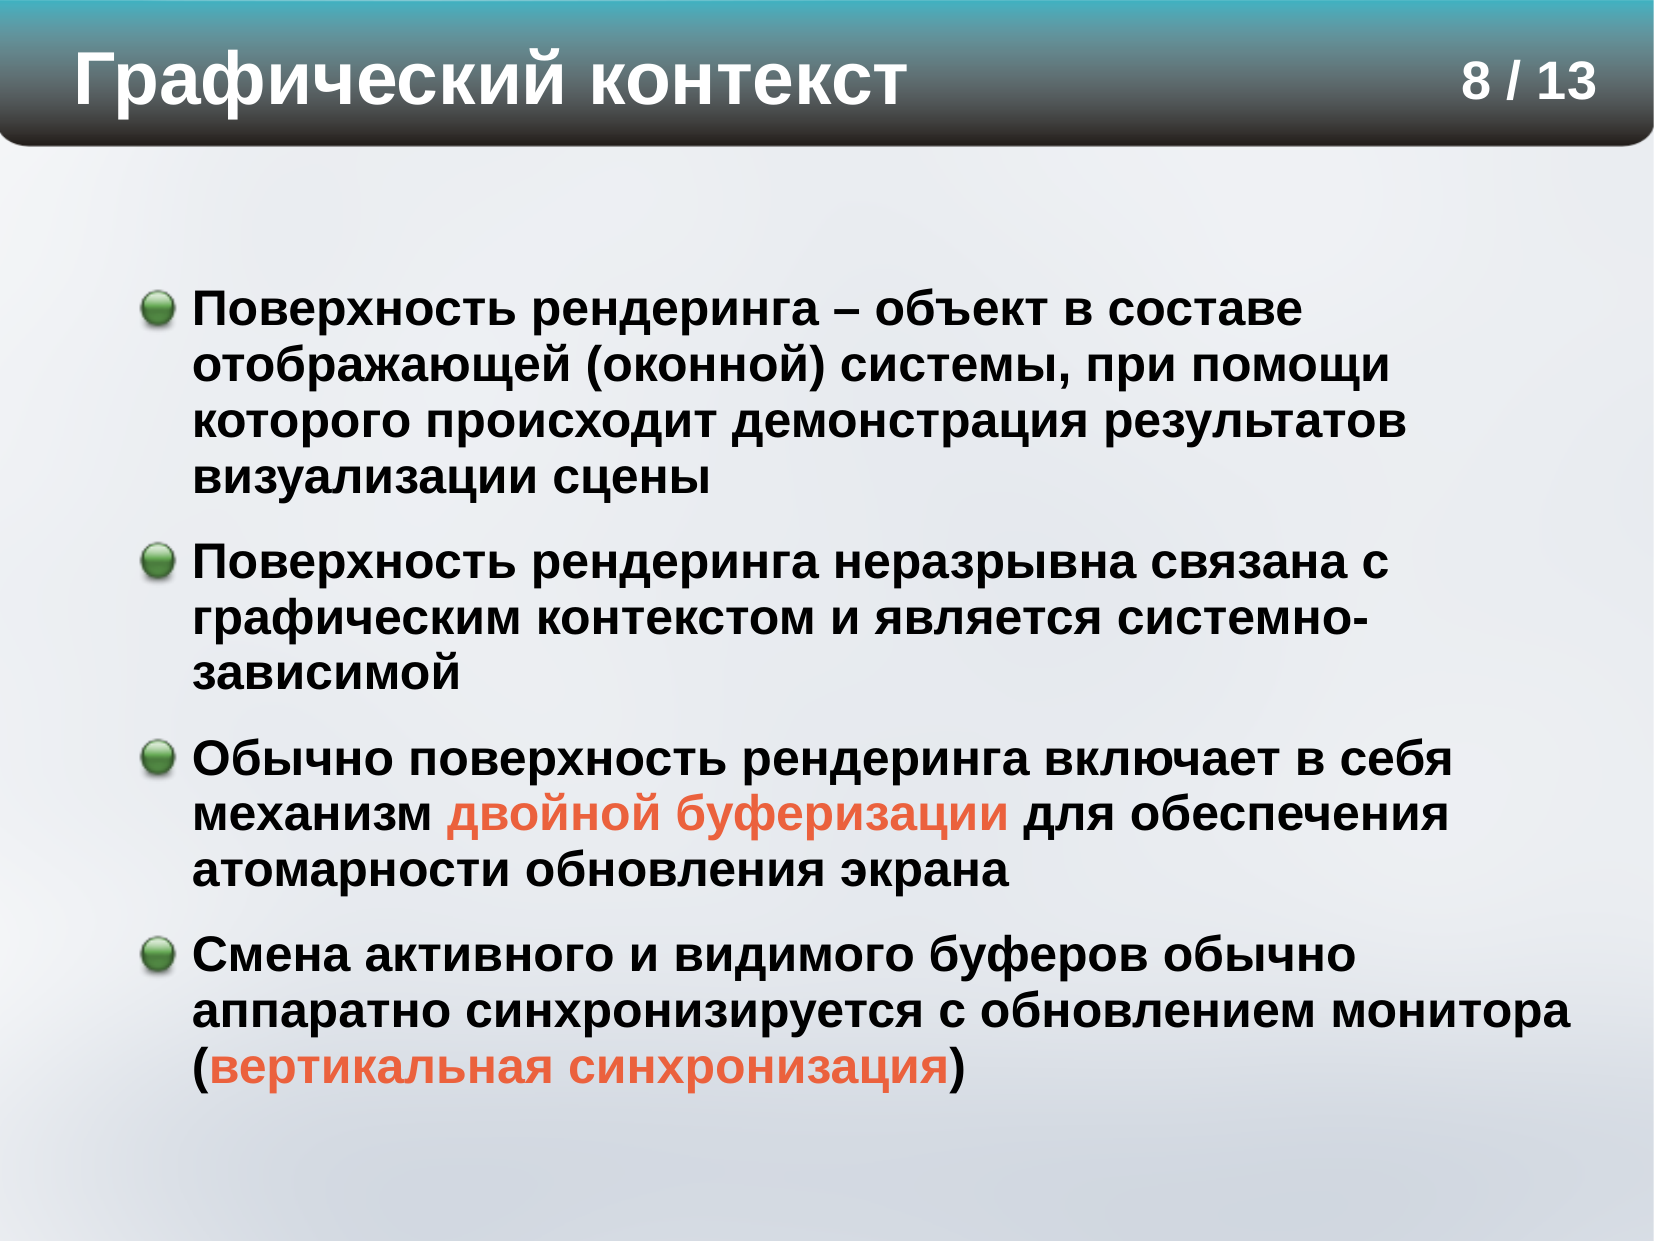

Графический контекст
Поверхность рендеринга – объект в составе отображающей (оконной) системы, при помощи которого происходит демонстрация результатов визуализации сцены
Поверхность рендеринга неразрывна связана с графическим контекстом и является системно-зависимой
Обычно поверхность рендеринга включает в себя механизм двойной буферизации для обеспечения атомарности обновления экрана
Смена активного и видимого буферов обычно аппаратно синхронизируется с обновлением монитора (вертикальная синхронизация)